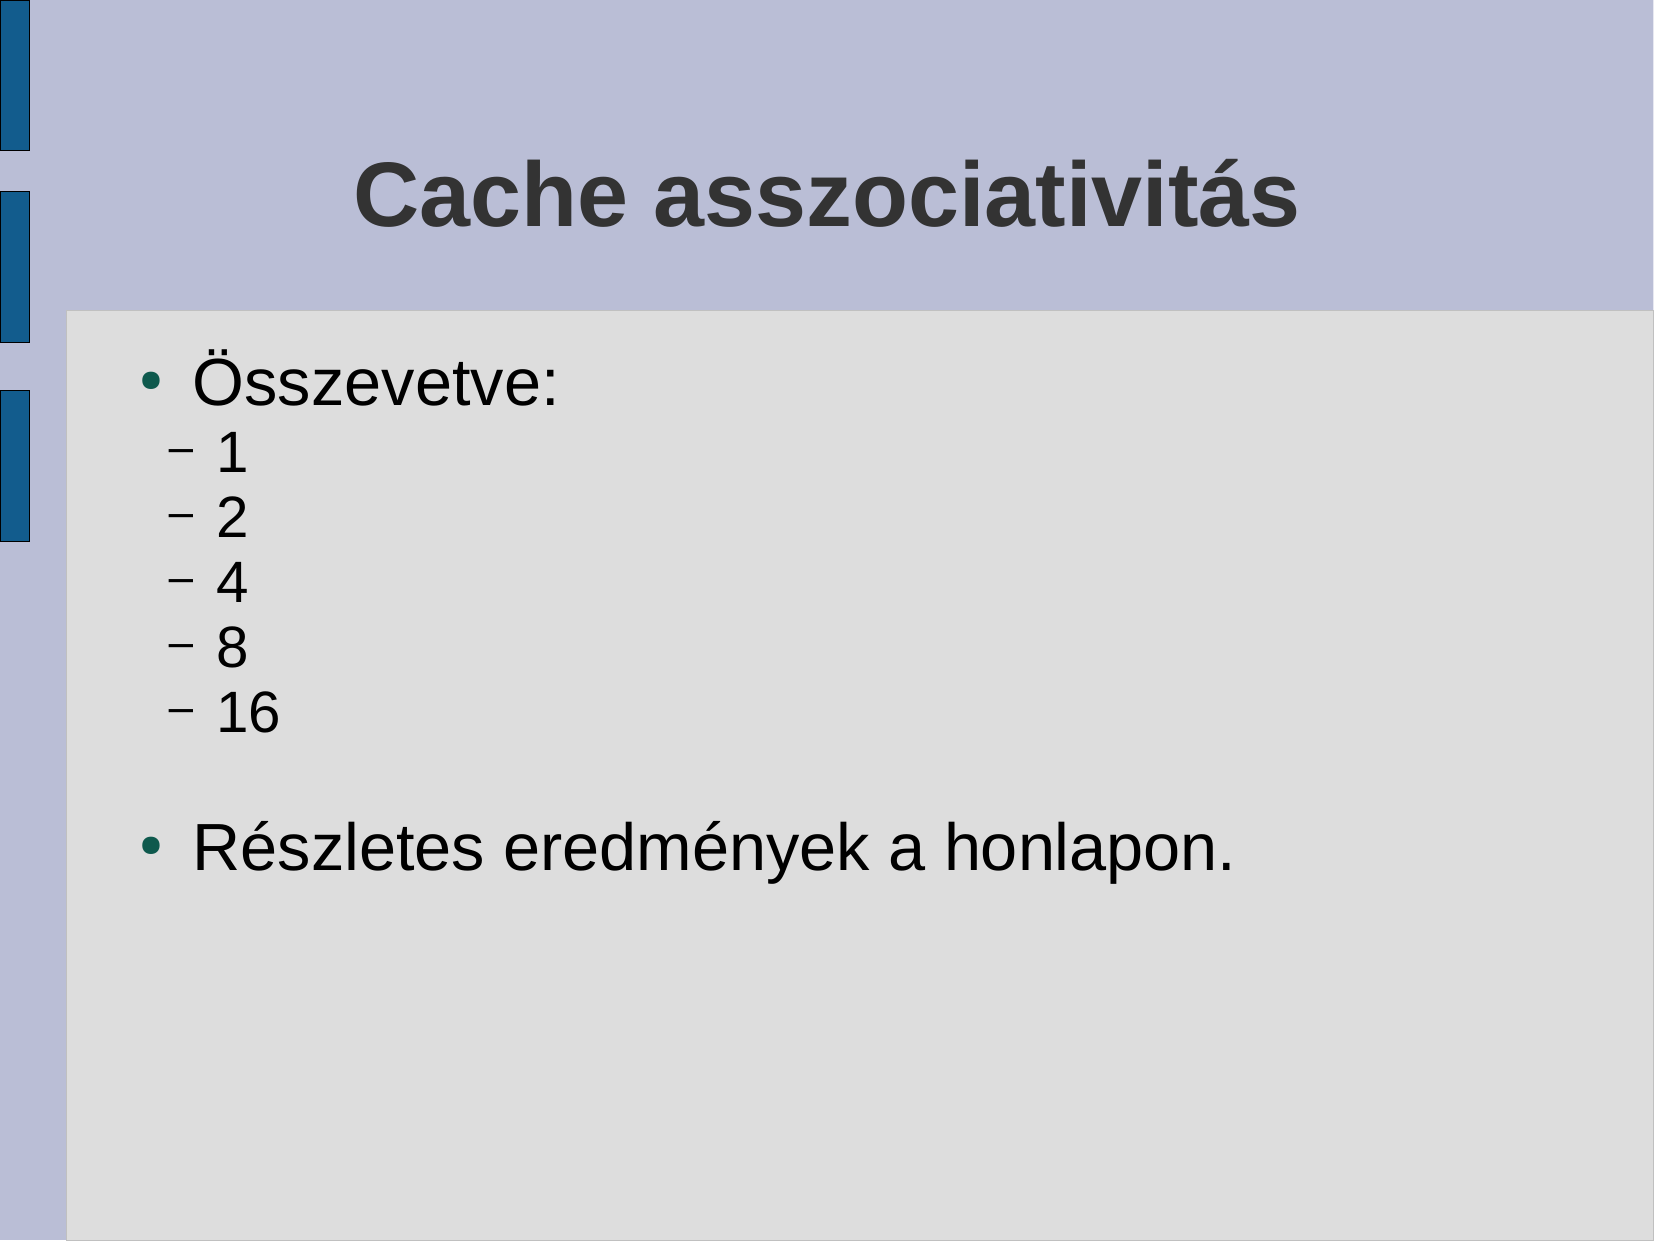

# Cache asszociativitás
Összevetve:
1
2
4
8
16
Részletes eredmények a honlapon.